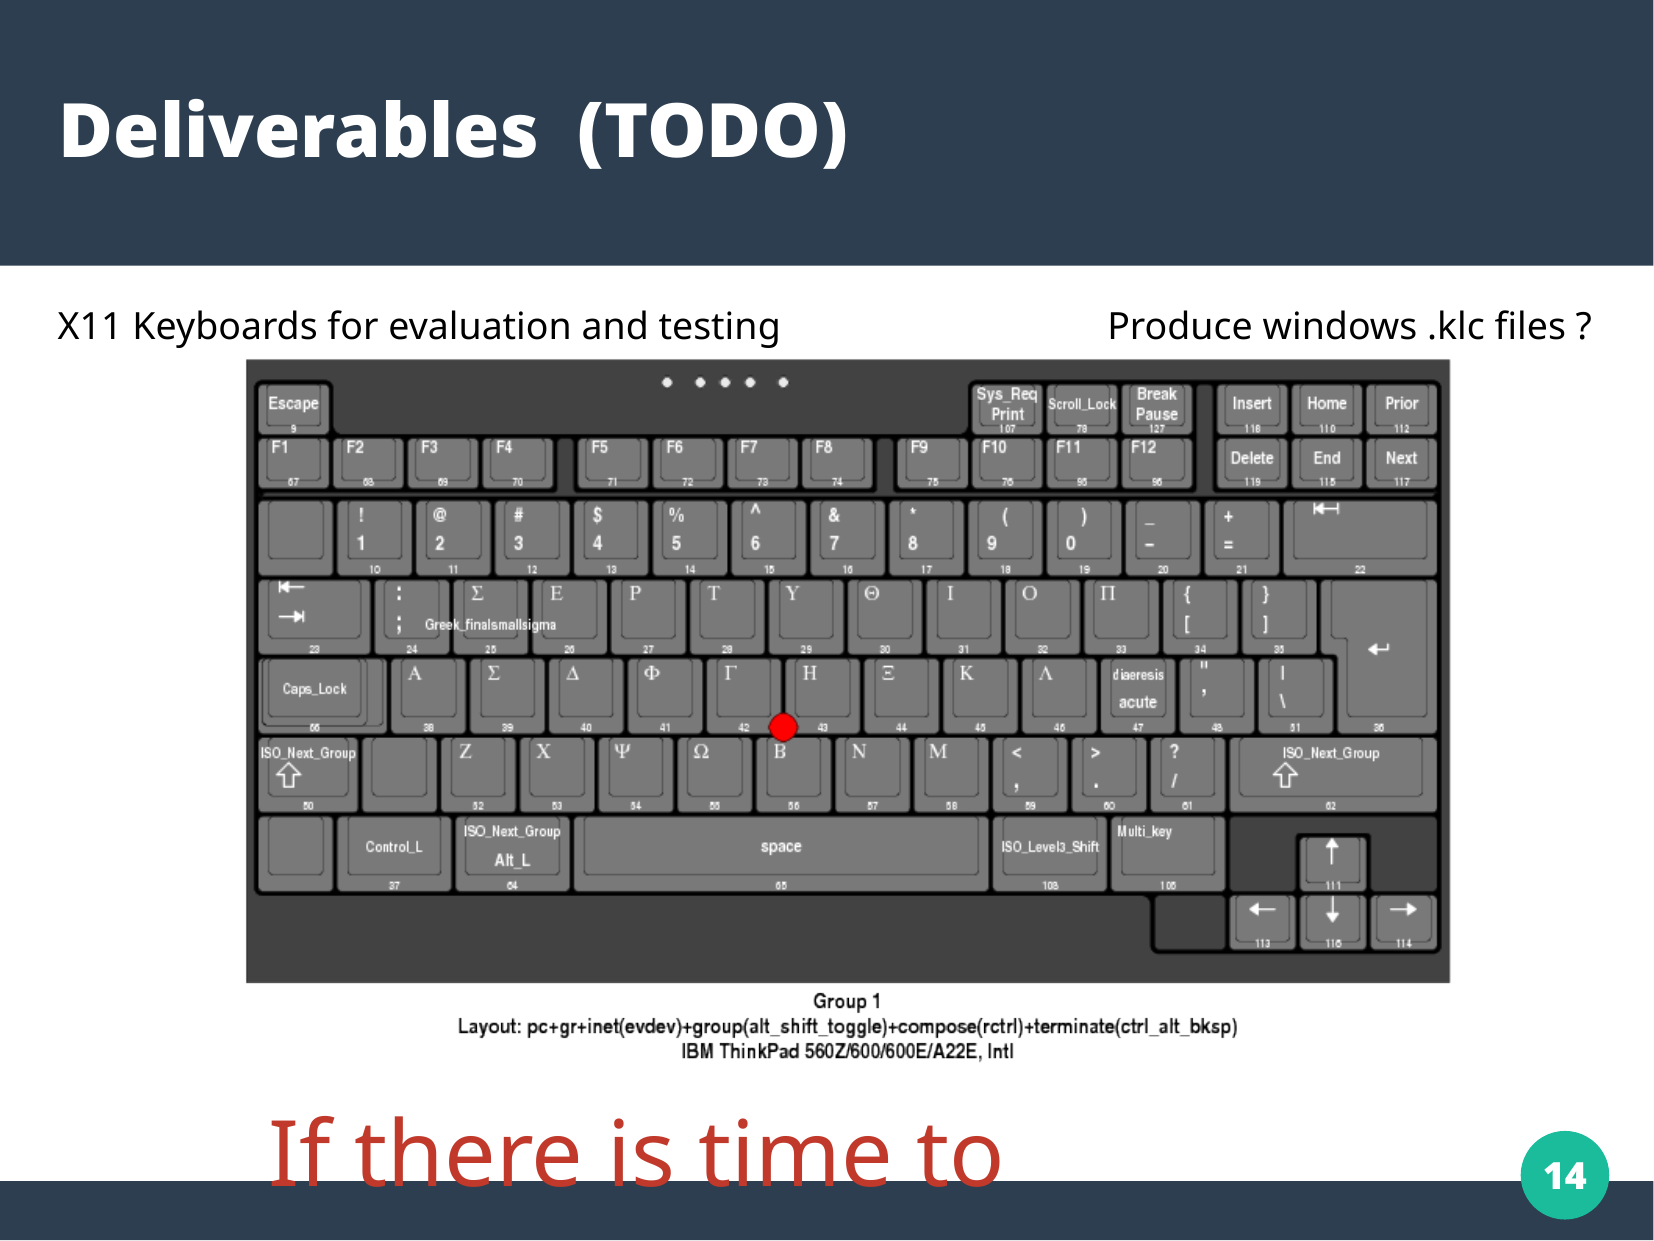

# Deliverables (TODO)
X11 Keyboards for evaluation and testing
Produce windows .klc files ?
If there is time to implement
14